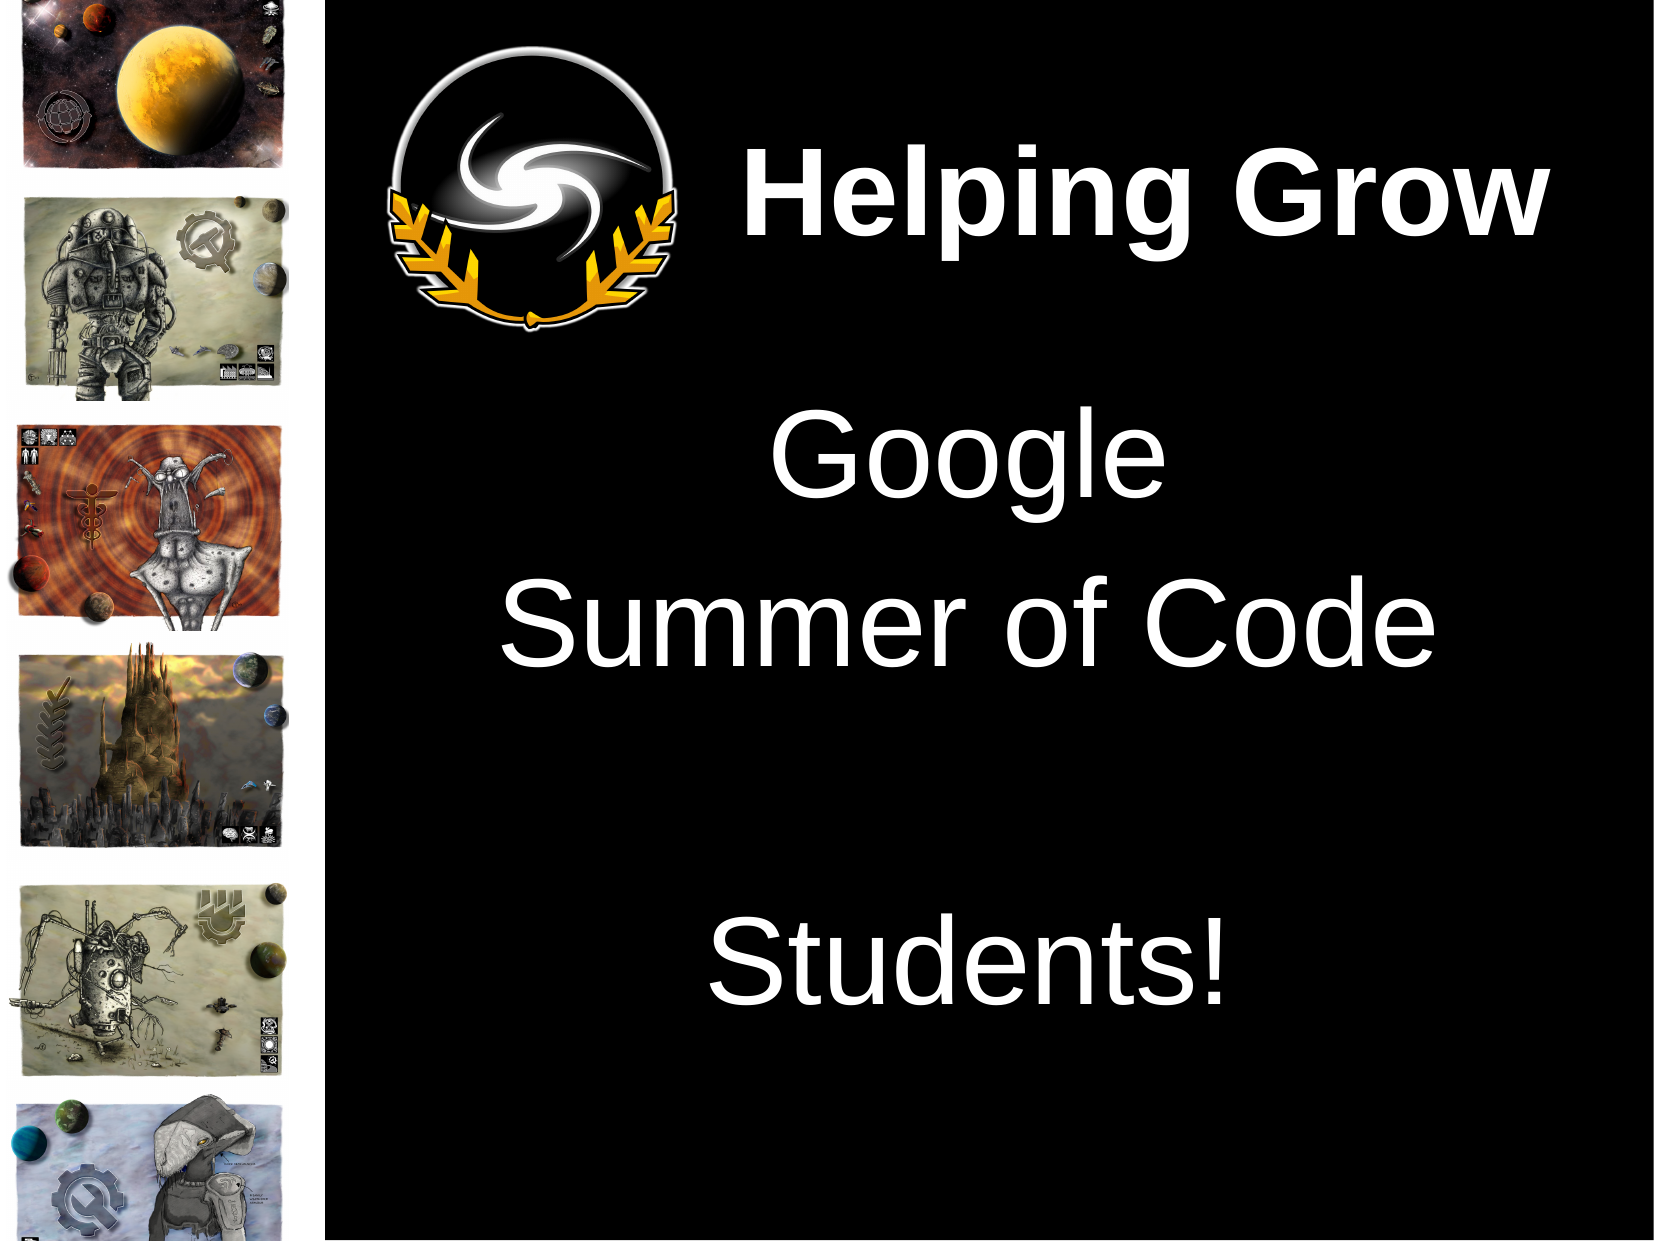

Helping Grow
# Google
Summer of Code
Students!